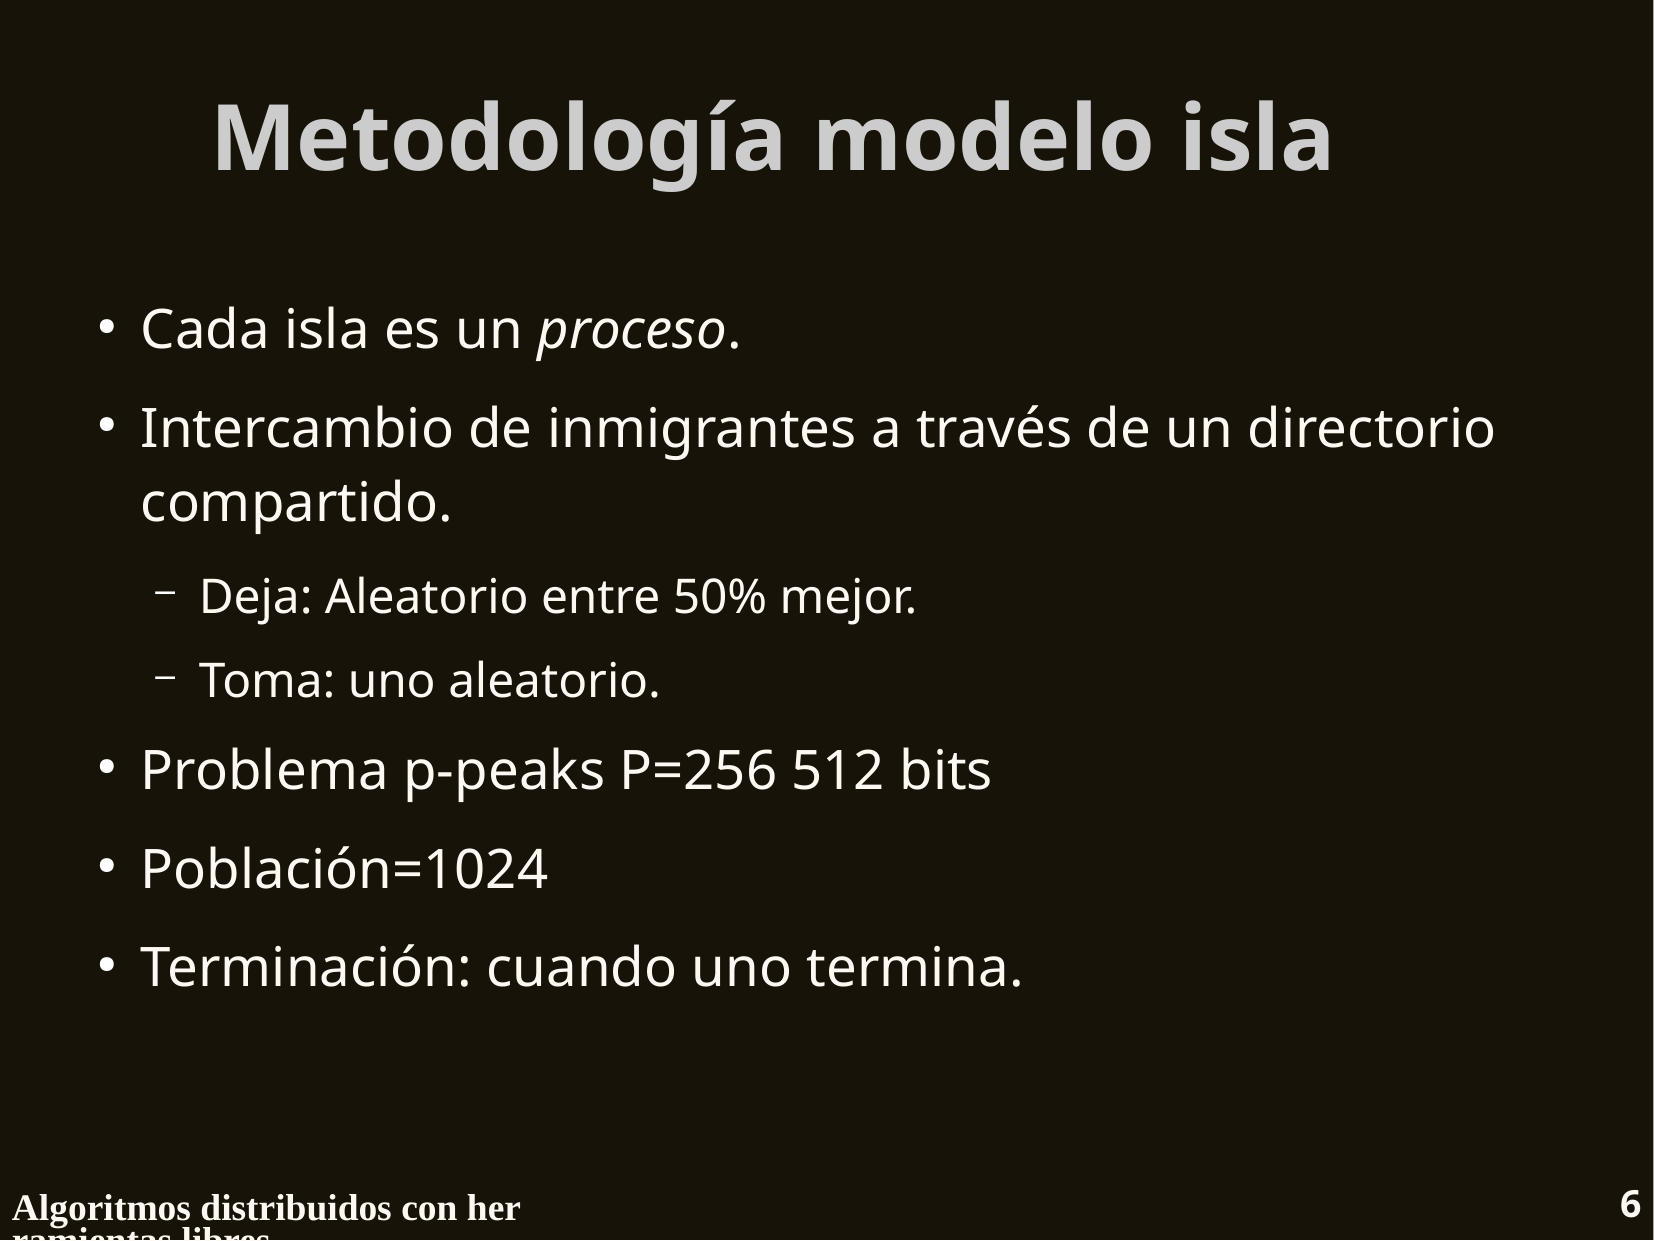

# Metodología modelo isla
Cada isla es un proceso.
Intercambio de inmigrantes a través de un directorio compartido.
Deja: Aleatorio entre 50% mejor.
Toma: uno aleatorio.
Problema p-peaks P=256 512 bits
Población=1024
Terminación: cuando uno termina.
Algoritmos distribuidos con herramientas libres
6